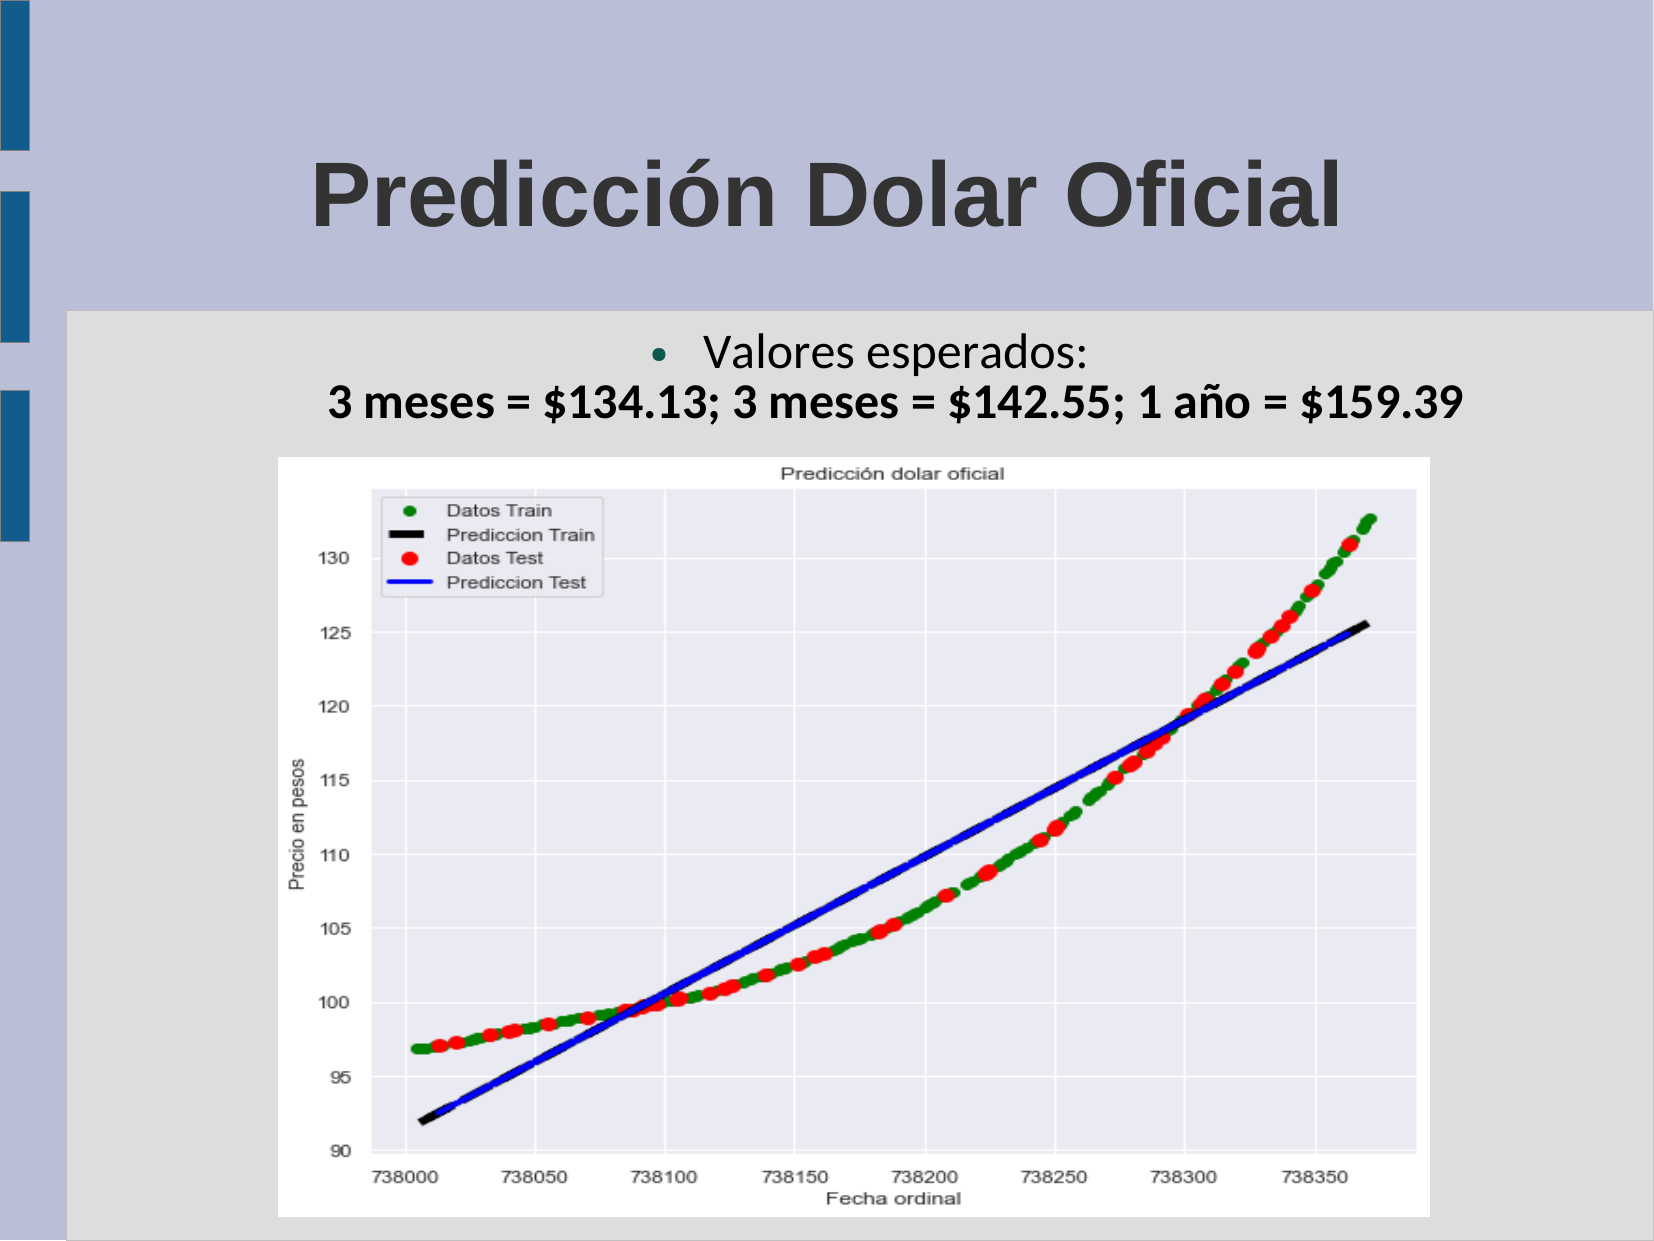

# Predicción Dolar Oficial
Valores esperados:
3 meses = $134.13; 3 meses = $142.55; 1 año = $159.39